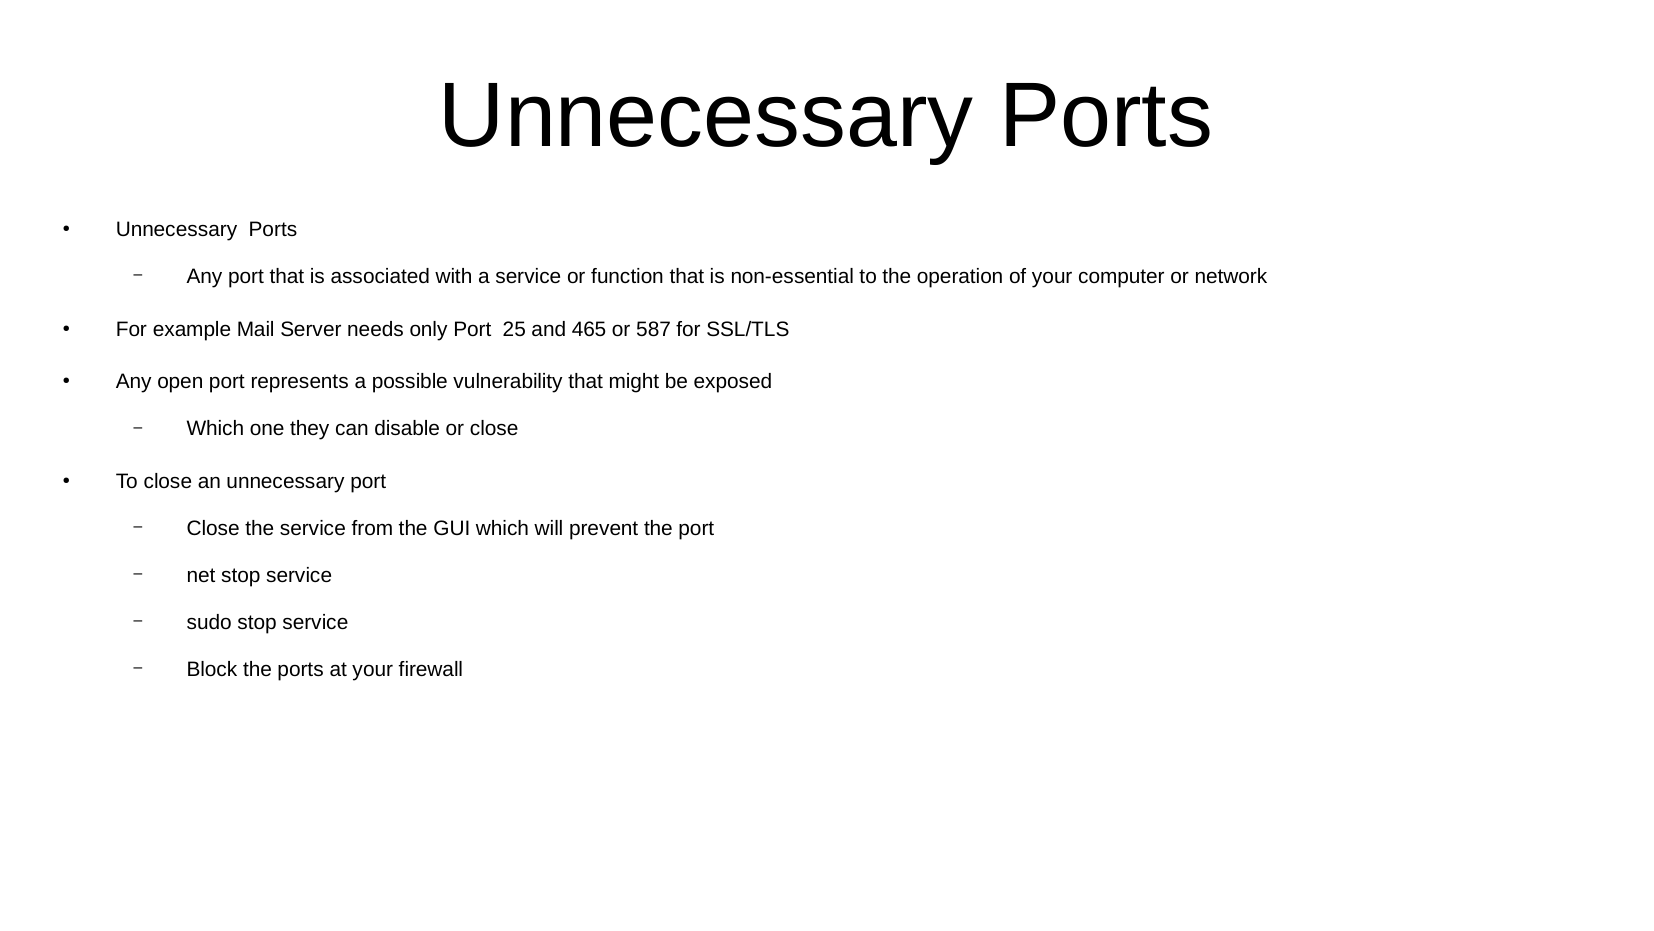

# Unnecessary Ports
Unnecessary Ports
Any port that is associated with a service or function that is non-essential to the operation of your computer or network
For example Mail Server needs only Port 25 and 465 or 587 for SSL/TLS
Any open port represents a possible vulnerability that might be exposed
Which one they can disable or close
To close an unnecessary port
Close the service from the GUI which will prevent the port
net stop service
sudo stop service
Block the ports at your firewall